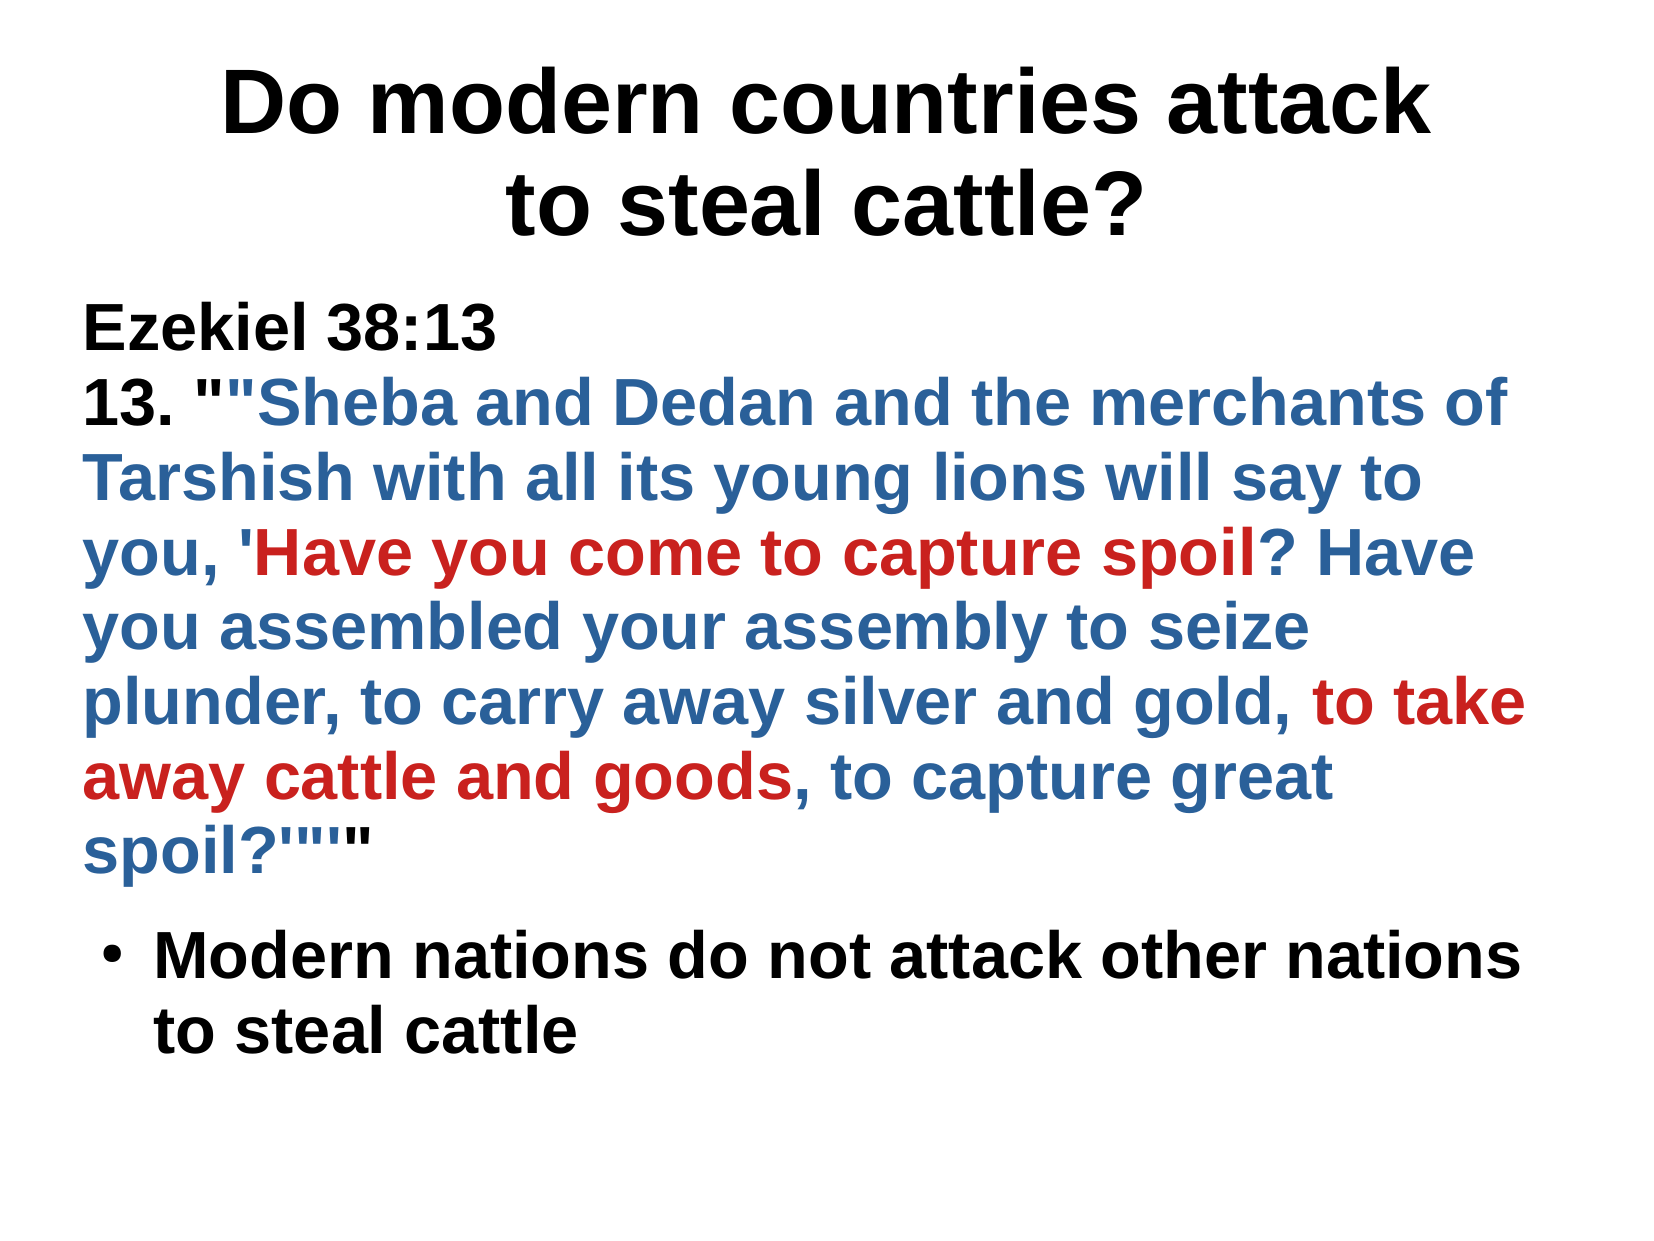

# Do modern countries attack to steal cattle?
Ezekiel 38:13
13. ""Sheba and Dedan and the merchants of Tarshish with all its young lions will say to you, 'Have you come to capture spoil? Have you assembled your assembly to seize plunder, to carry away silver and gold, to take away cattle and goods, to capture great spoil?'"'"
Modern nations do not attack other nations to steal cattle